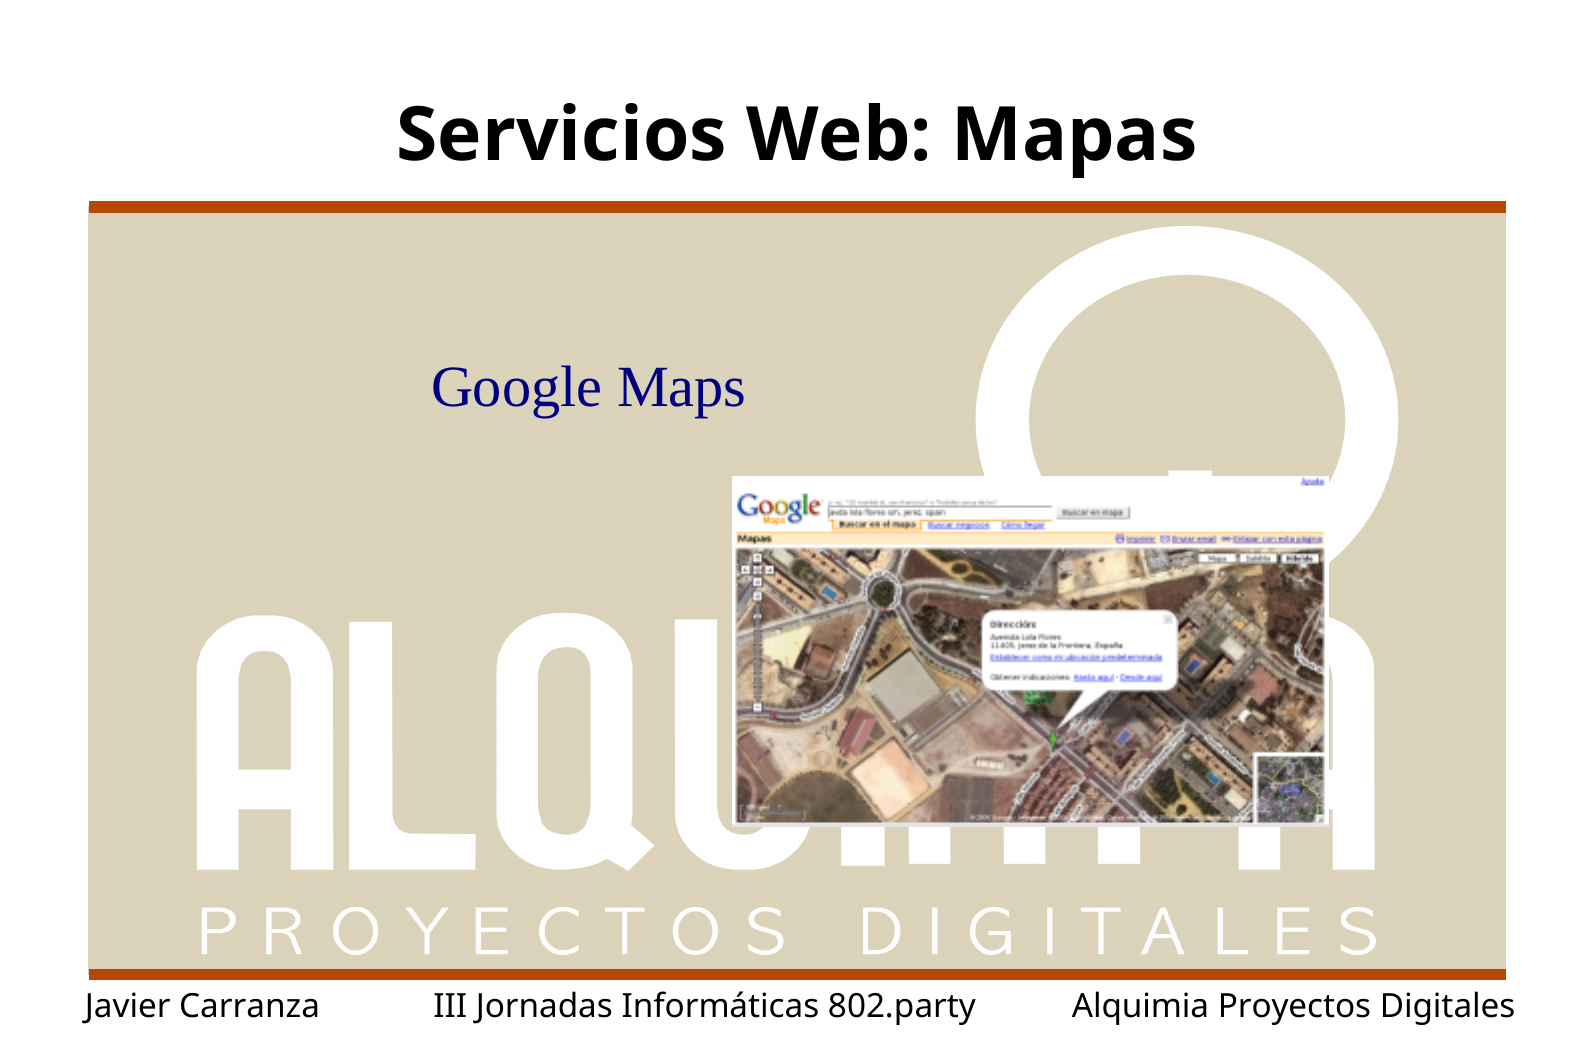

# Servicios Web: Mapas
Google Maps
 Javier Carranza III Jornadas Informáticas 802.party Alquimia Proyectos Digitales